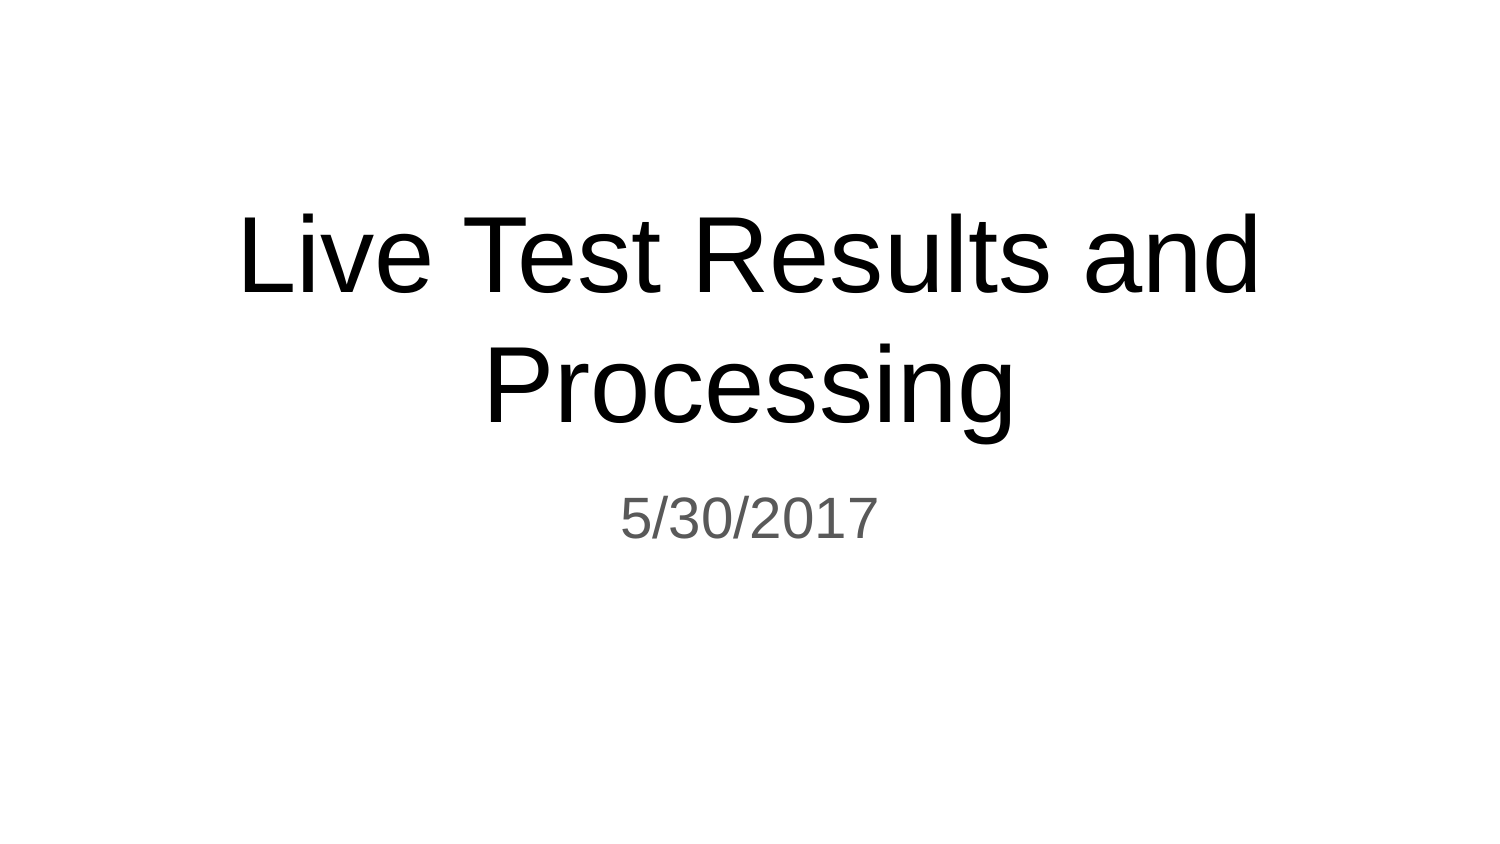

# Live Test Results and Processing
5/30/2017